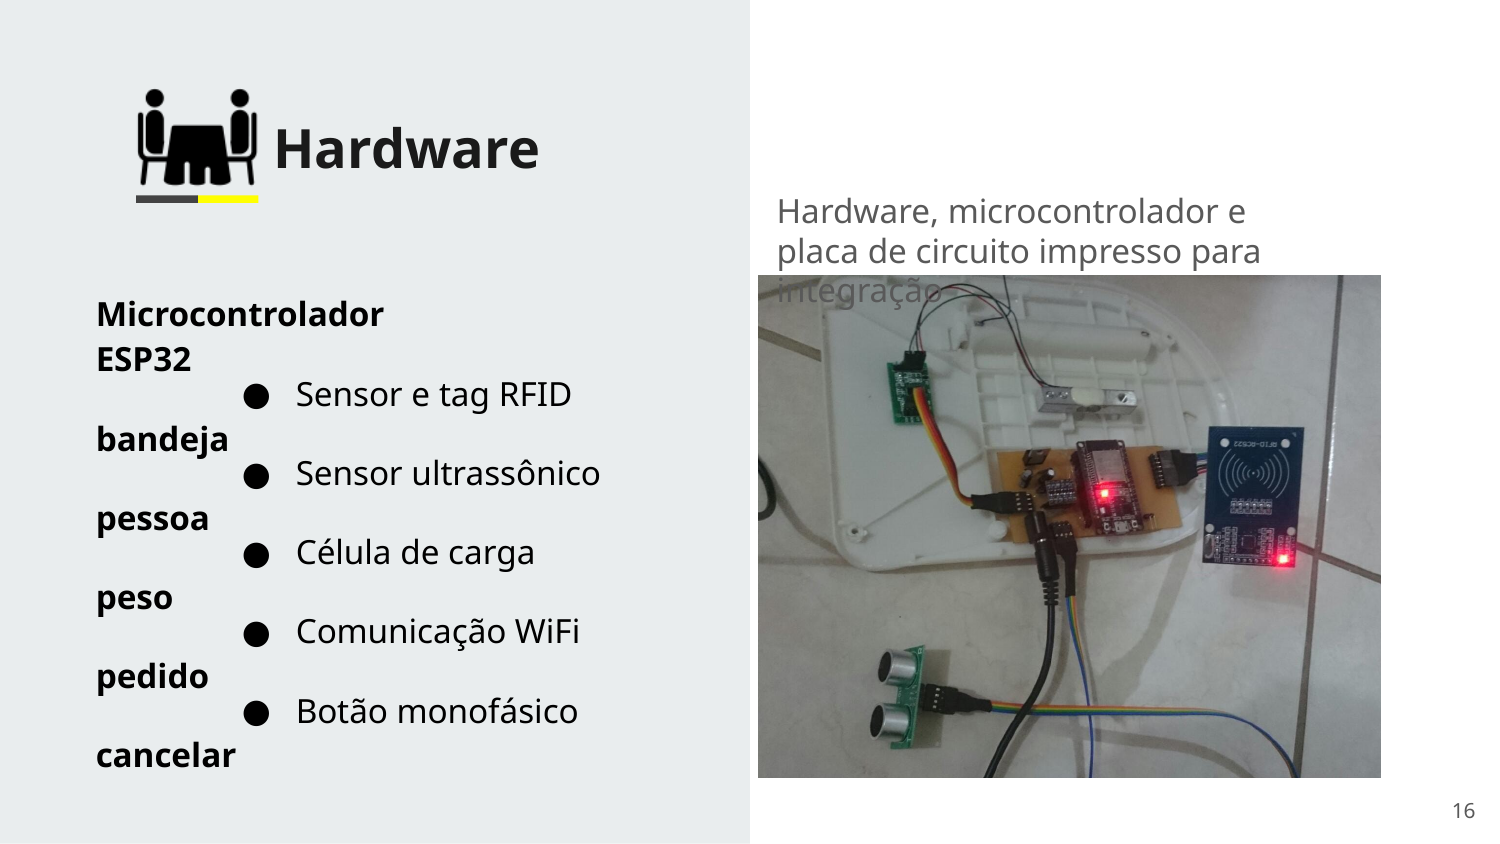

Hardware
Hardware, microcontrolador e placa de circuito impresso para integração
Microcontrolador ESP32
bandeja
pessoa
peso
pedido
cancelar
# Sensor e tag RFID
Sensor ultrassônico
Célula de carga
Comunicação WiFi
Botão monofásico